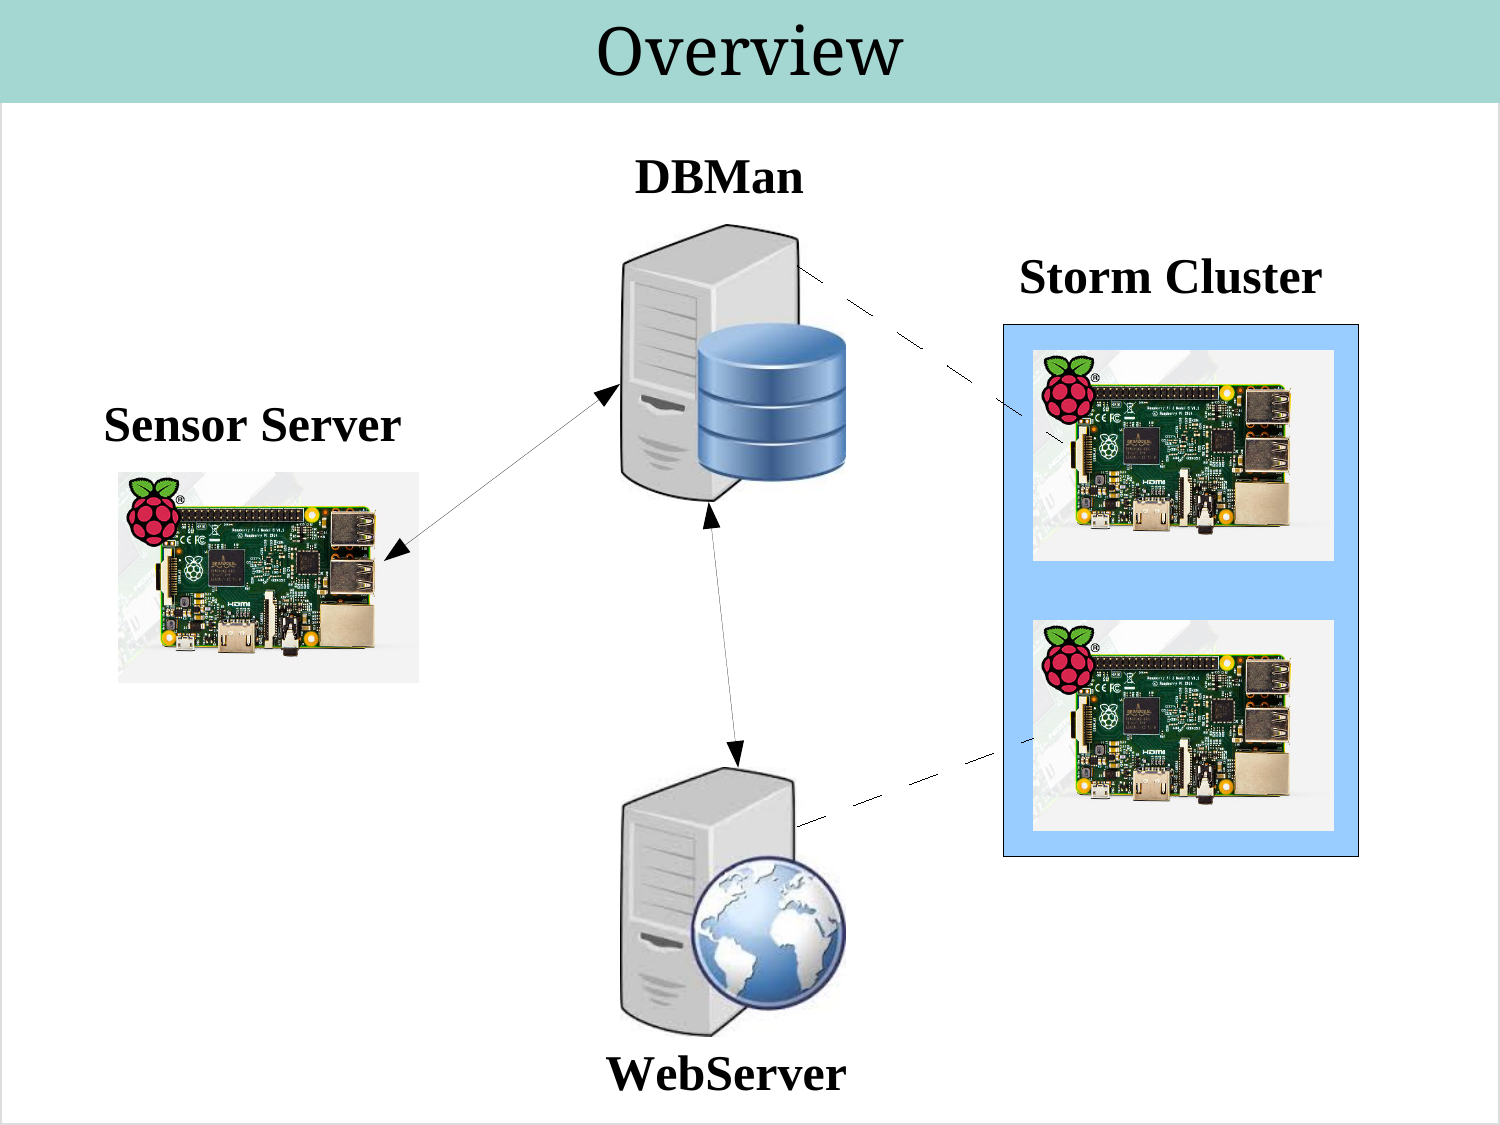

# Overview
DBMan
Storm Cluster
Sensor Server
WebServer